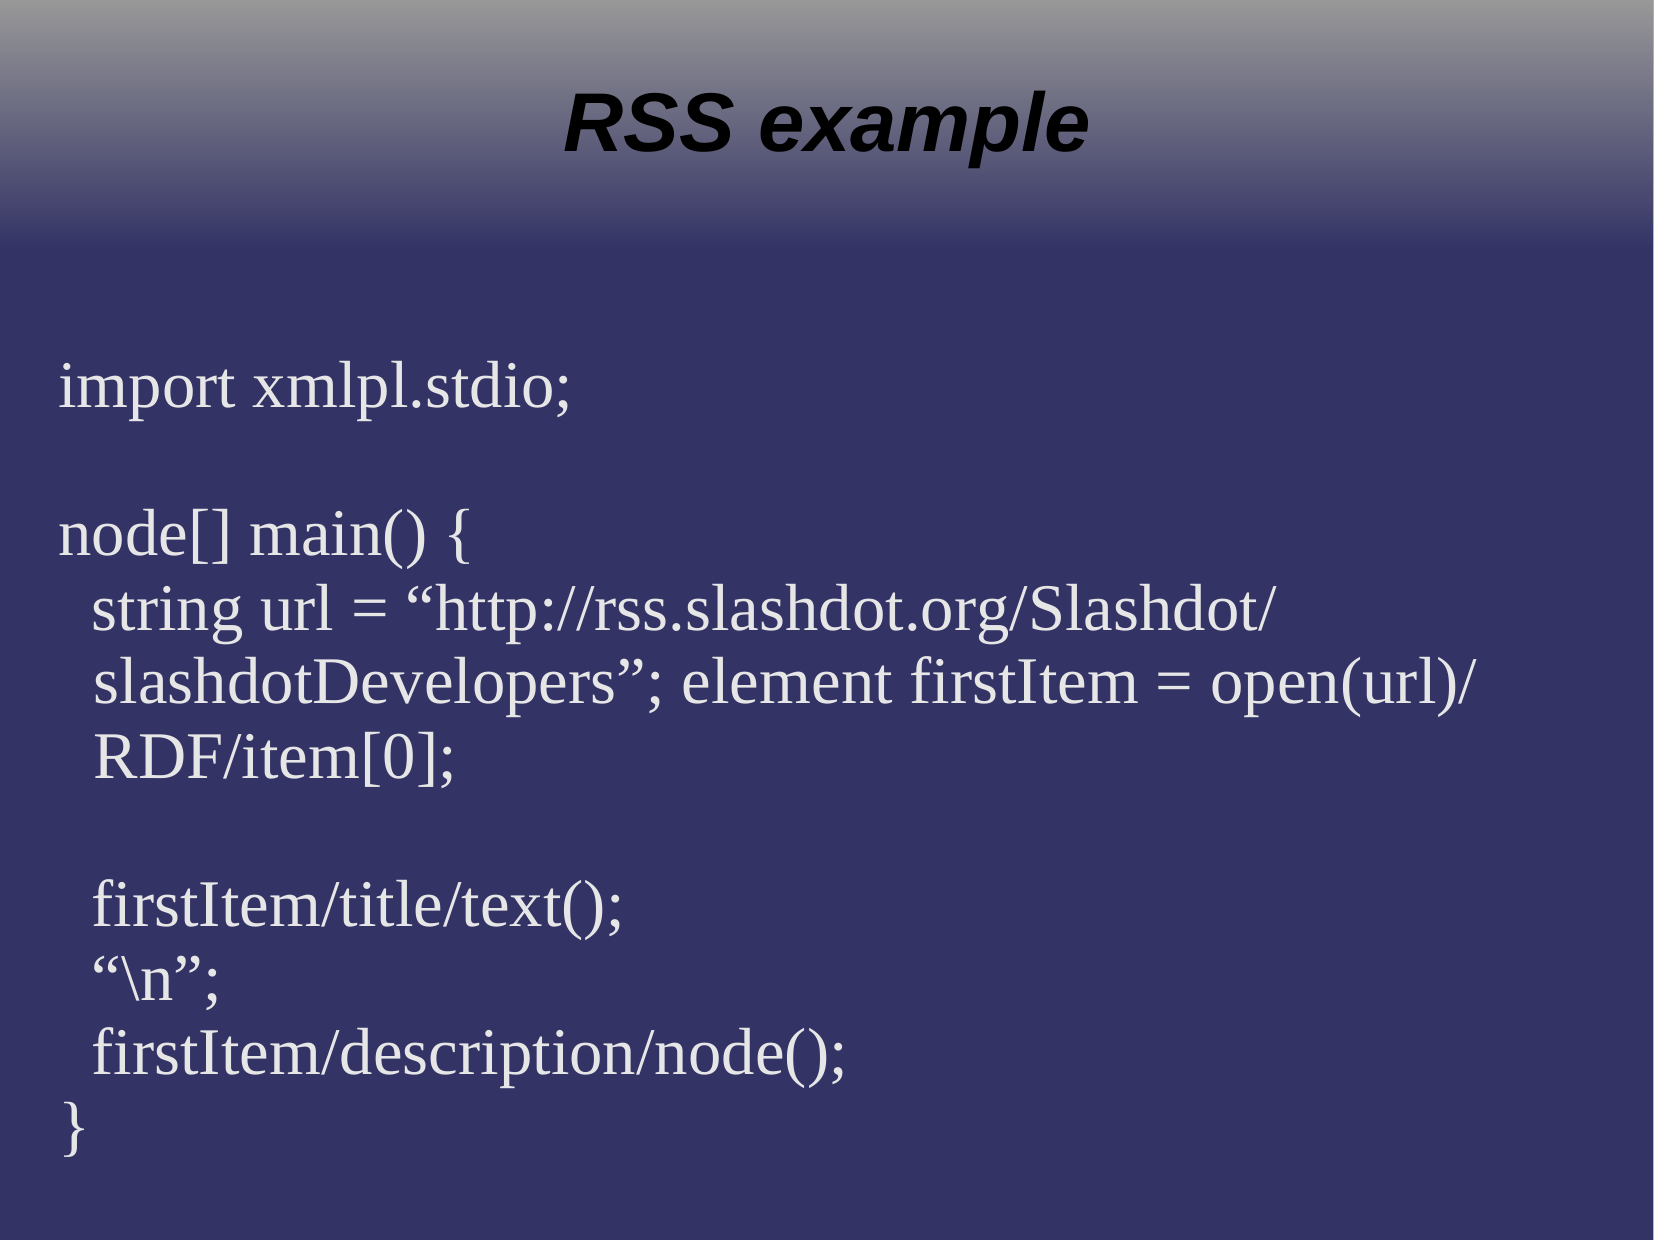

# RSS example
import xmlpl.stdio;
node[] main() {
 string url = “http://rss.slashdot.org/Slashdot/slashdotDevelopers”; element firstItem = open(url)/RDF/item[0];
 firstItem/title/text();
 “\n”;
 firstItem/description/node();
}